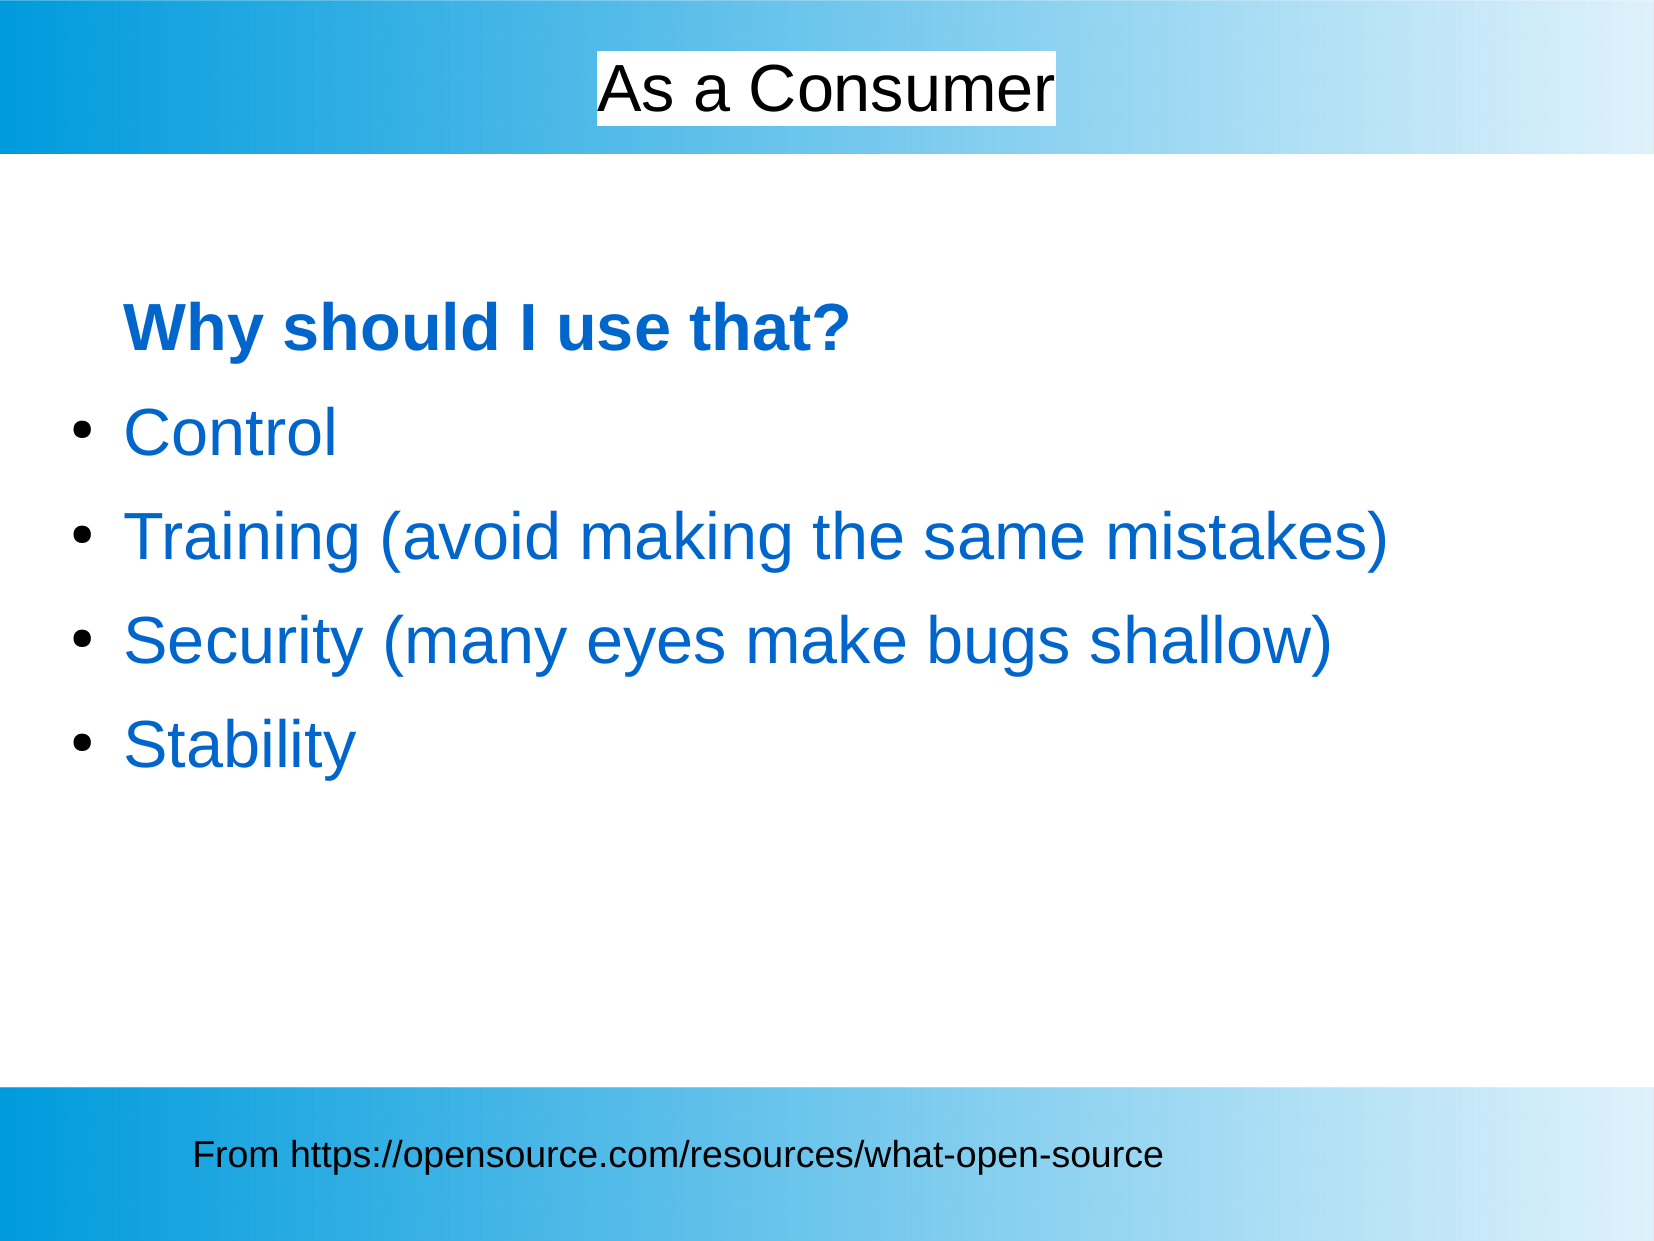

As a Consumer
# Why should I use that?
Control
Training (avoid making the same mistakes)
Security (many eyes make bugs shallow)
Stability
From https://opensource.com/resources/what-open-source